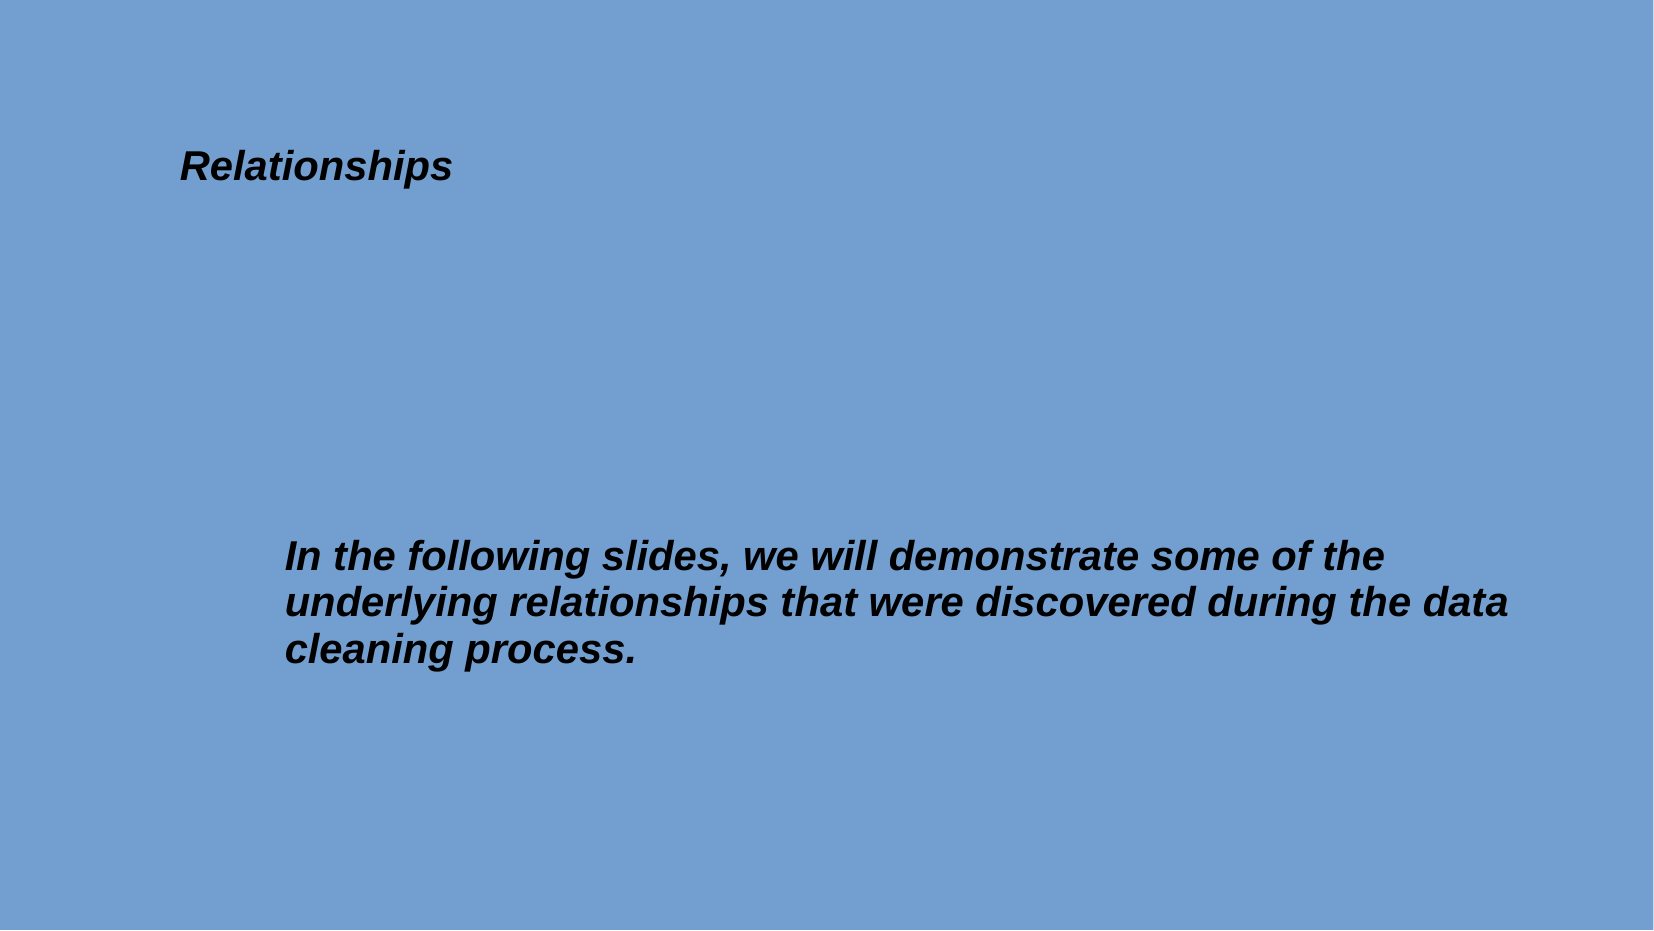

Relationships
In the following slides, we will demonstrate some of the underlying relationships that were discovered during the data cleaning process.